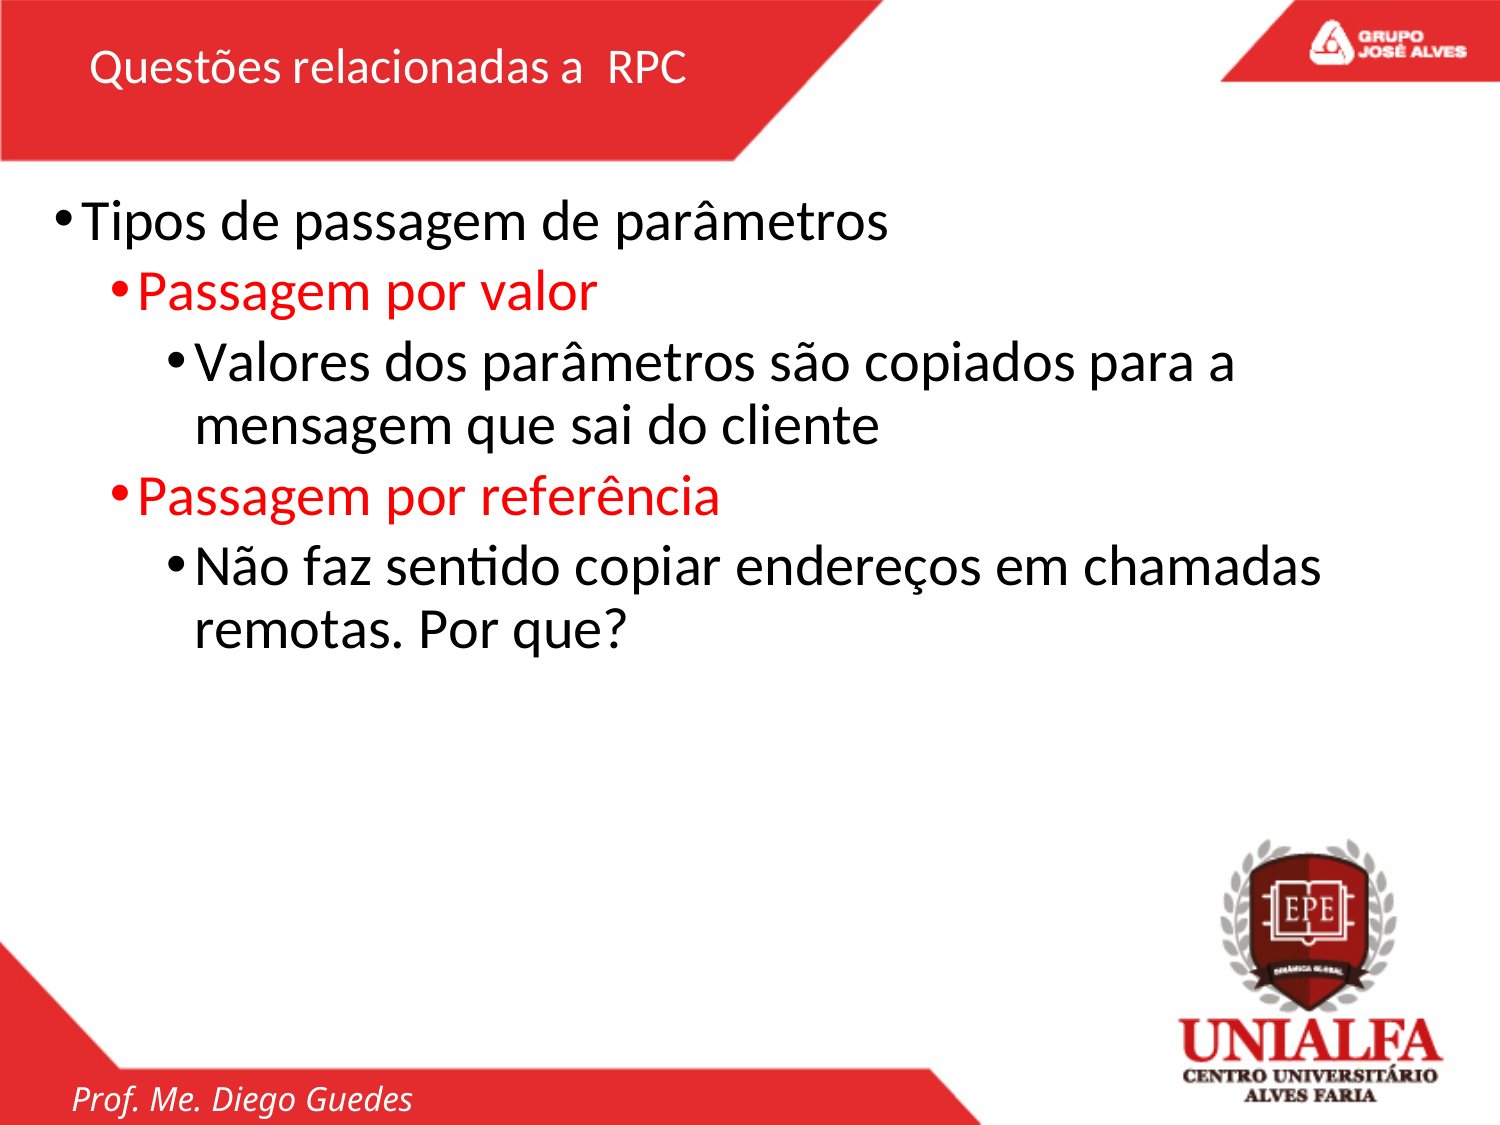

Questões relacionadas a RPC
# Tipos de passagem de parâmetros
Passagem por valor
Valores dos parâmetros são copiados para a mensagem que sai do cliente
Passagem por referência
Não faz sentido copiar endereços em chamadas remotas. Por que?
Prof. Me. Diego Guedes